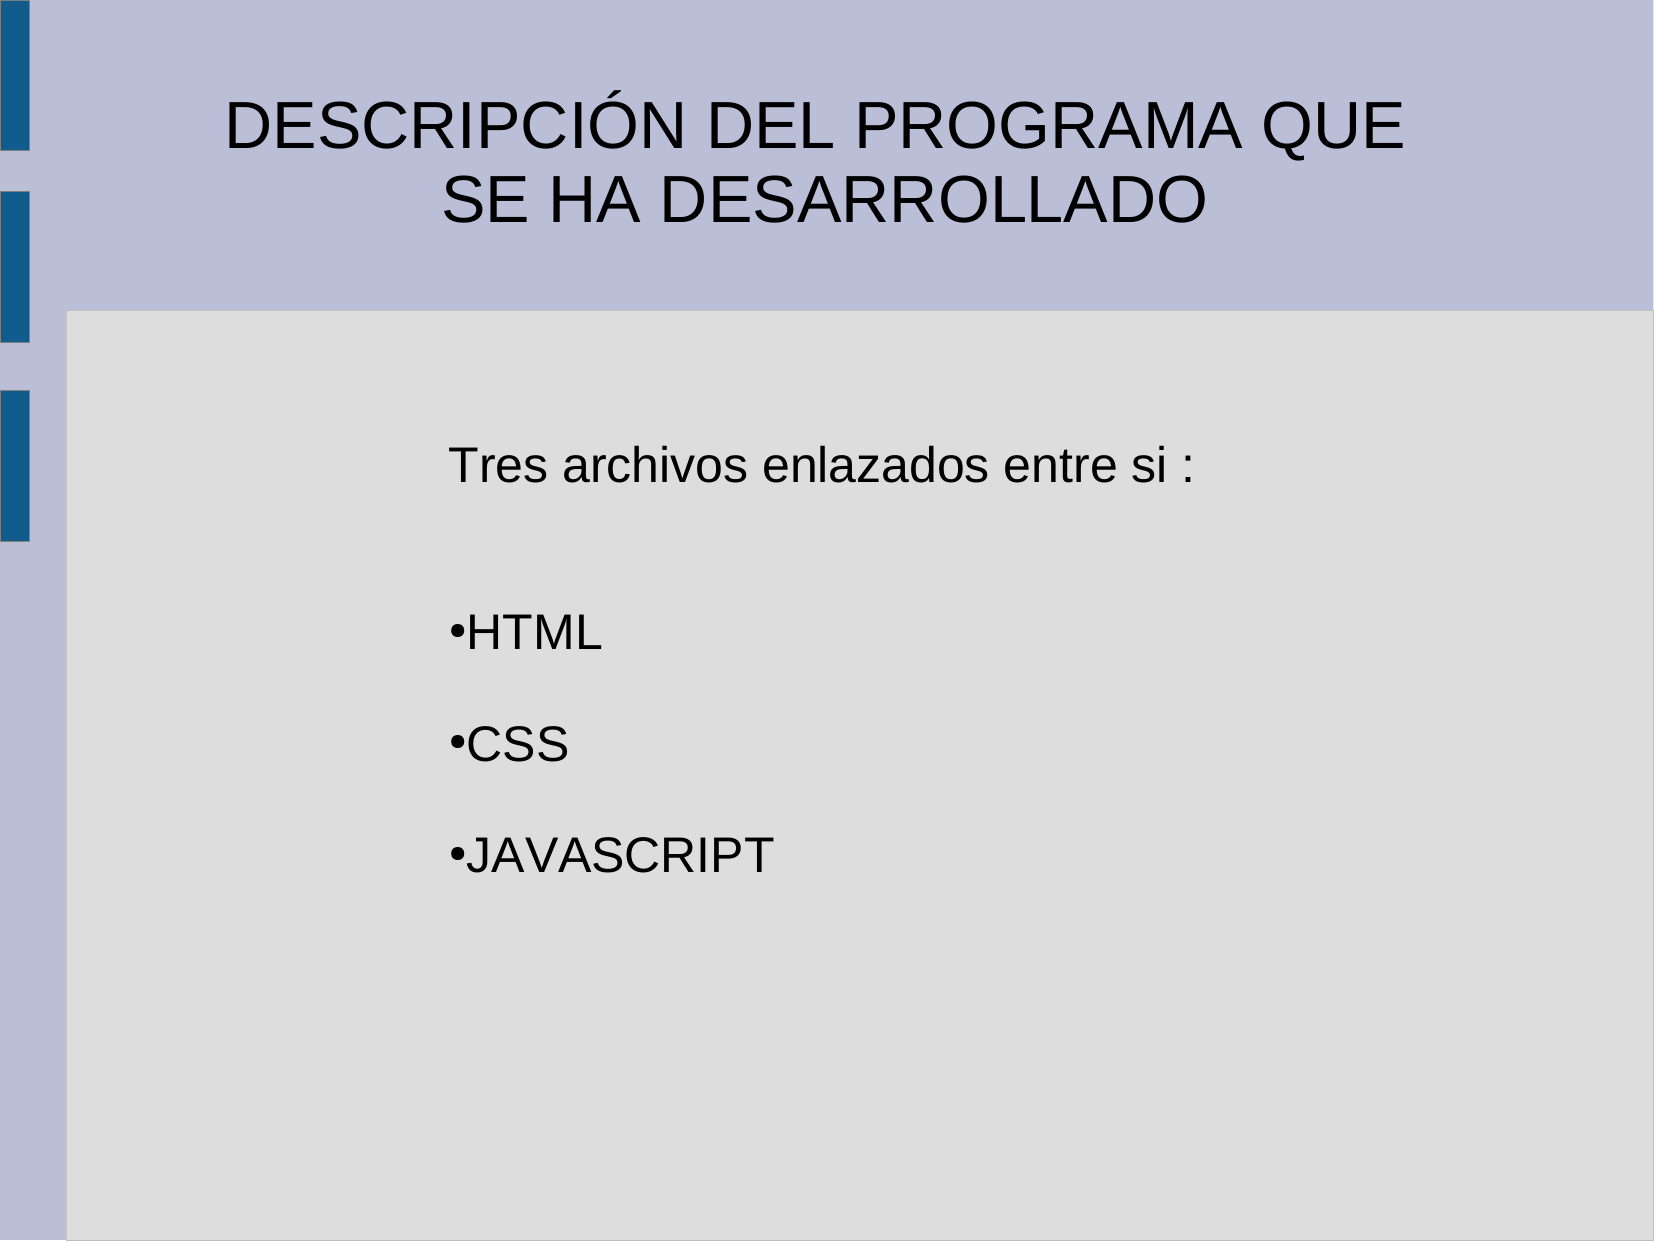

DESCRIPCIÓN DEL PROGRAMA QUE
SE HA DESARROLLADO
Tres archivos enlazados entre si :
HTML
CSS
JAVASCRIPT